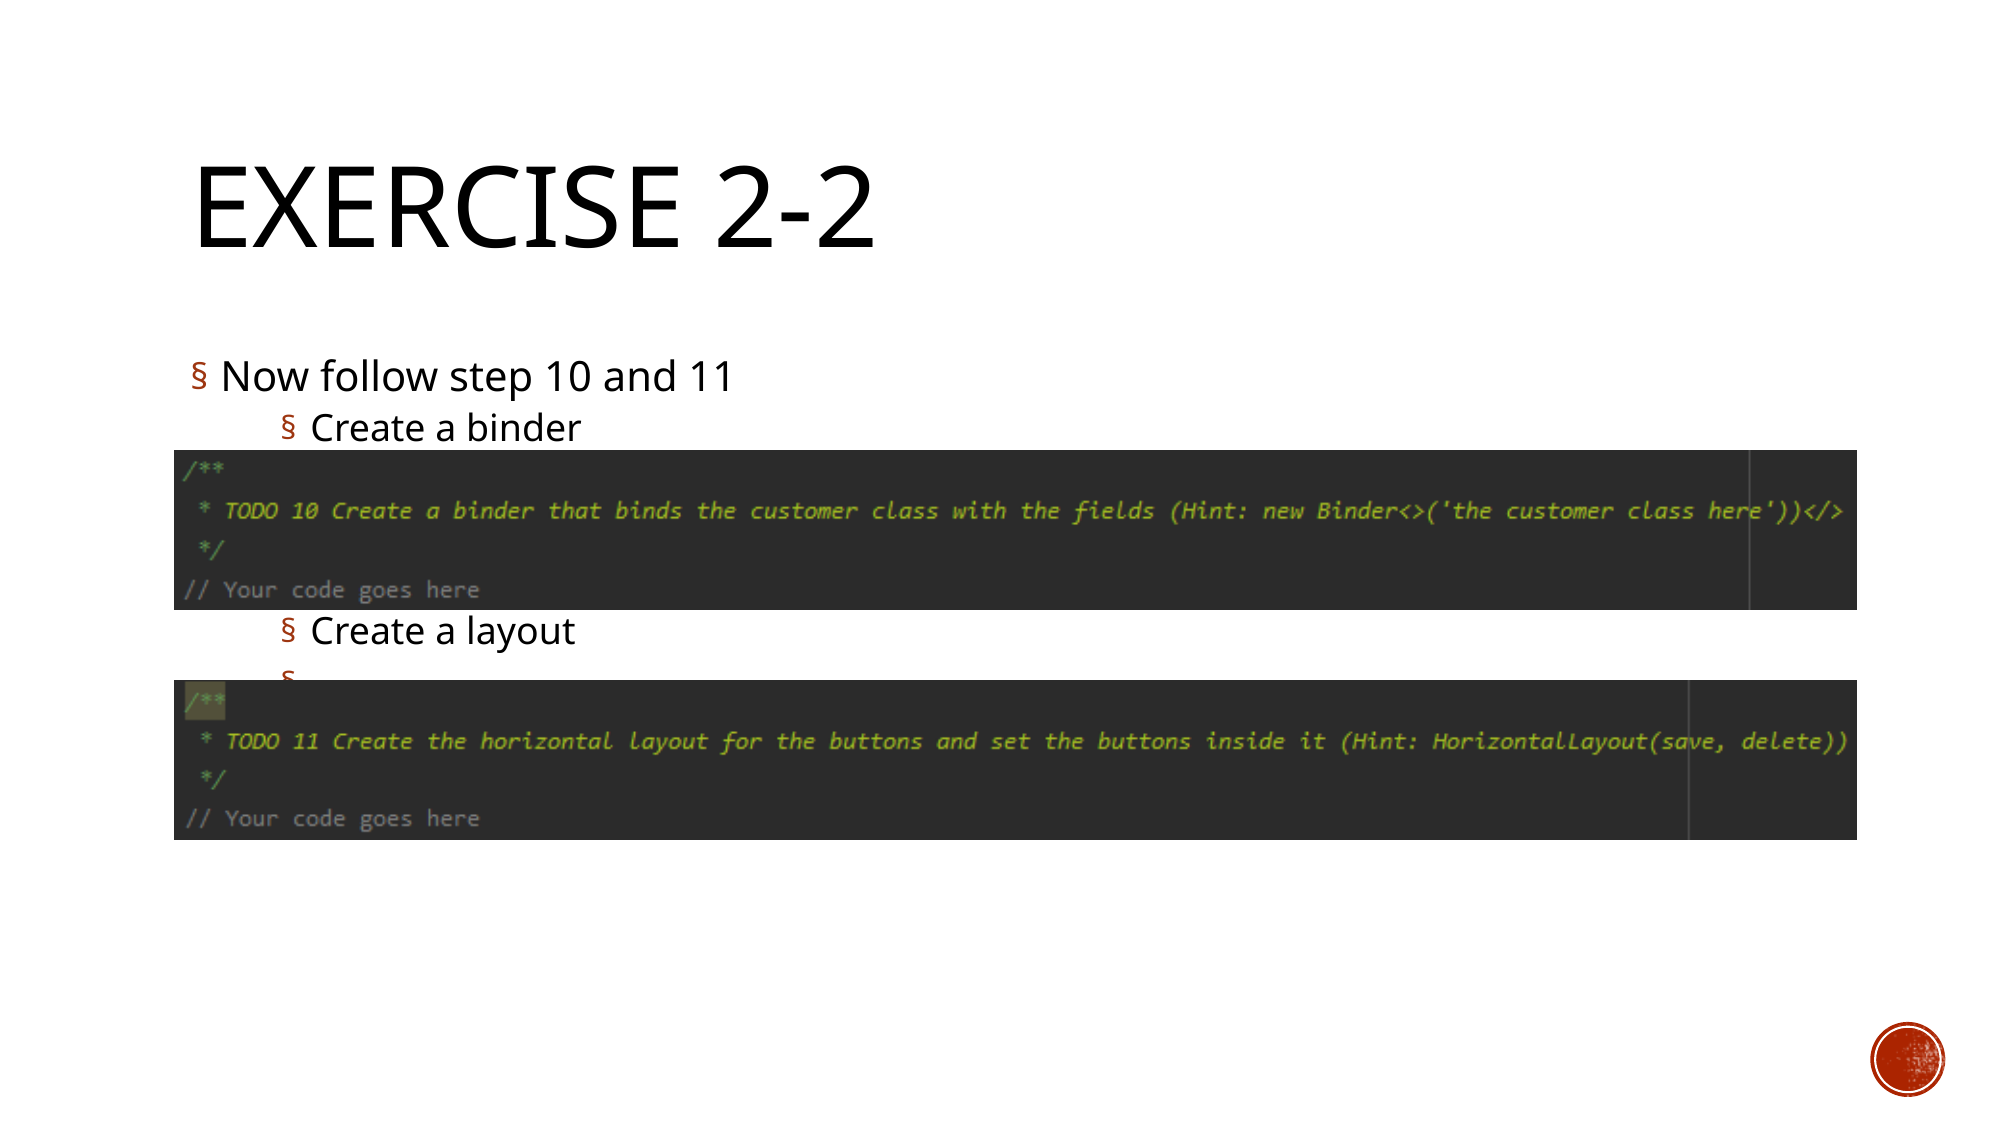

# Exercise 2-2
Now follow step 10 and 11
Create a binder
Create a layout